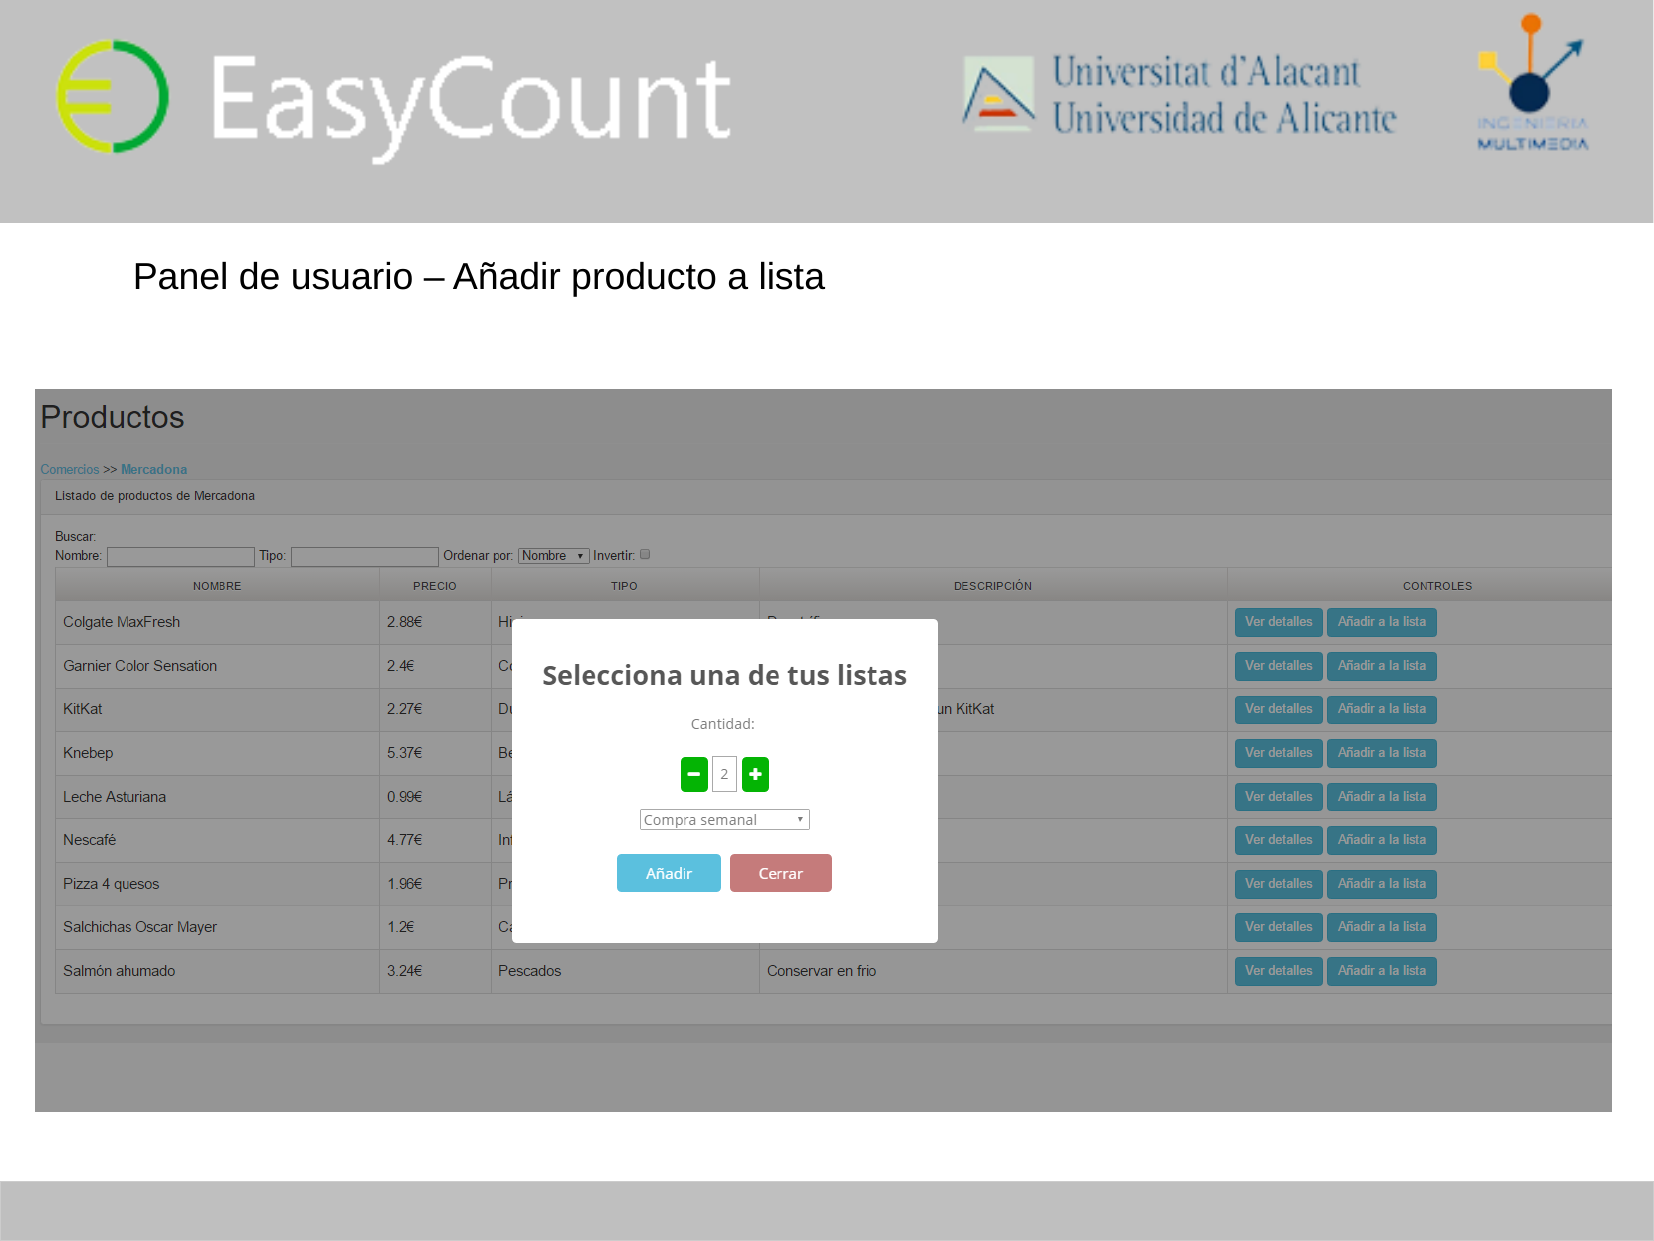

Panel de usuario – Añadir producto a lista